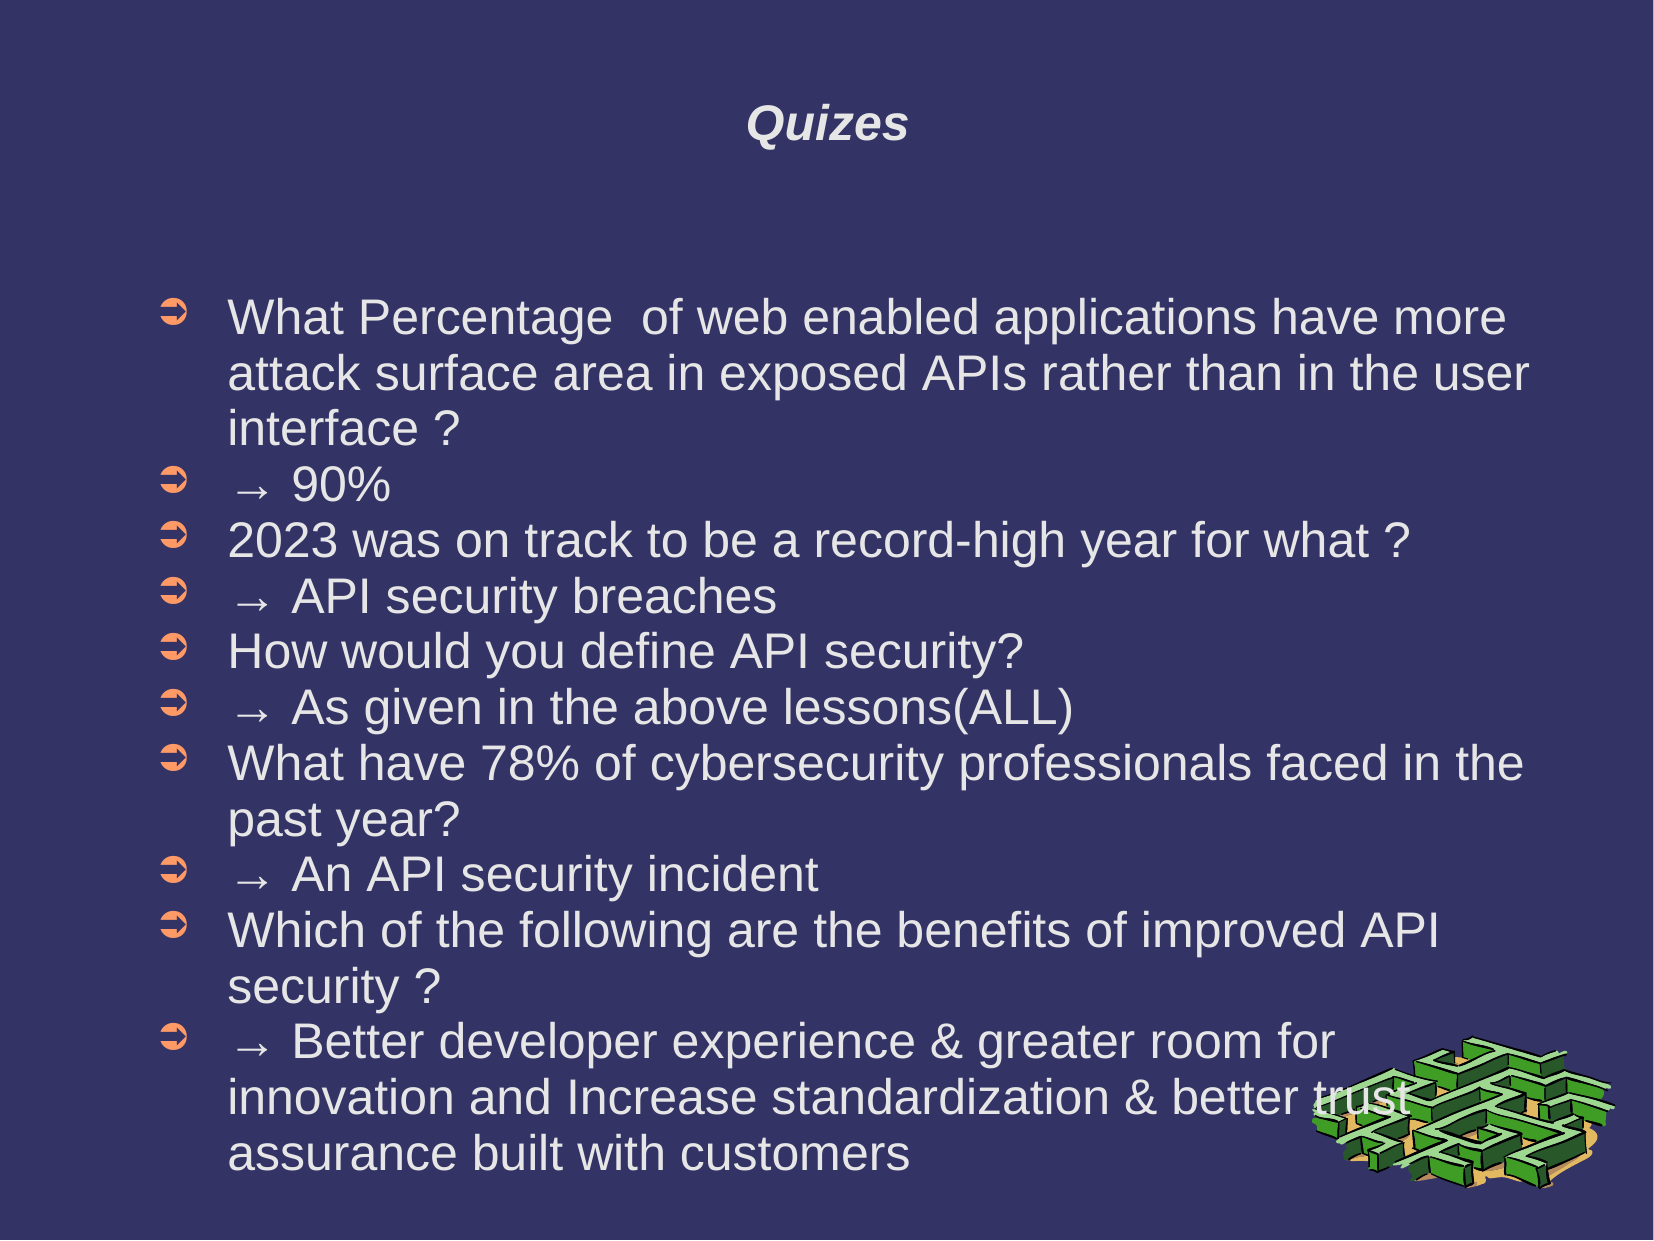

# Quizes
What Percentage of web enabled applications have more attack surface area in exposed APIs rather than in the user interface ?
→ 90%
2023 was on track to be a record-high year for what ?
→ API security breaches
How would you define API security?
→ As given in the above lessons(ALL)
What have 78% of cybersecurity professionals faced in the past year?
→ An API security incident
Which of the following are the benefits of improved API security ?
→ Better developer experience & greater room for innovation and Increase standardization & better trust assurance built with customers